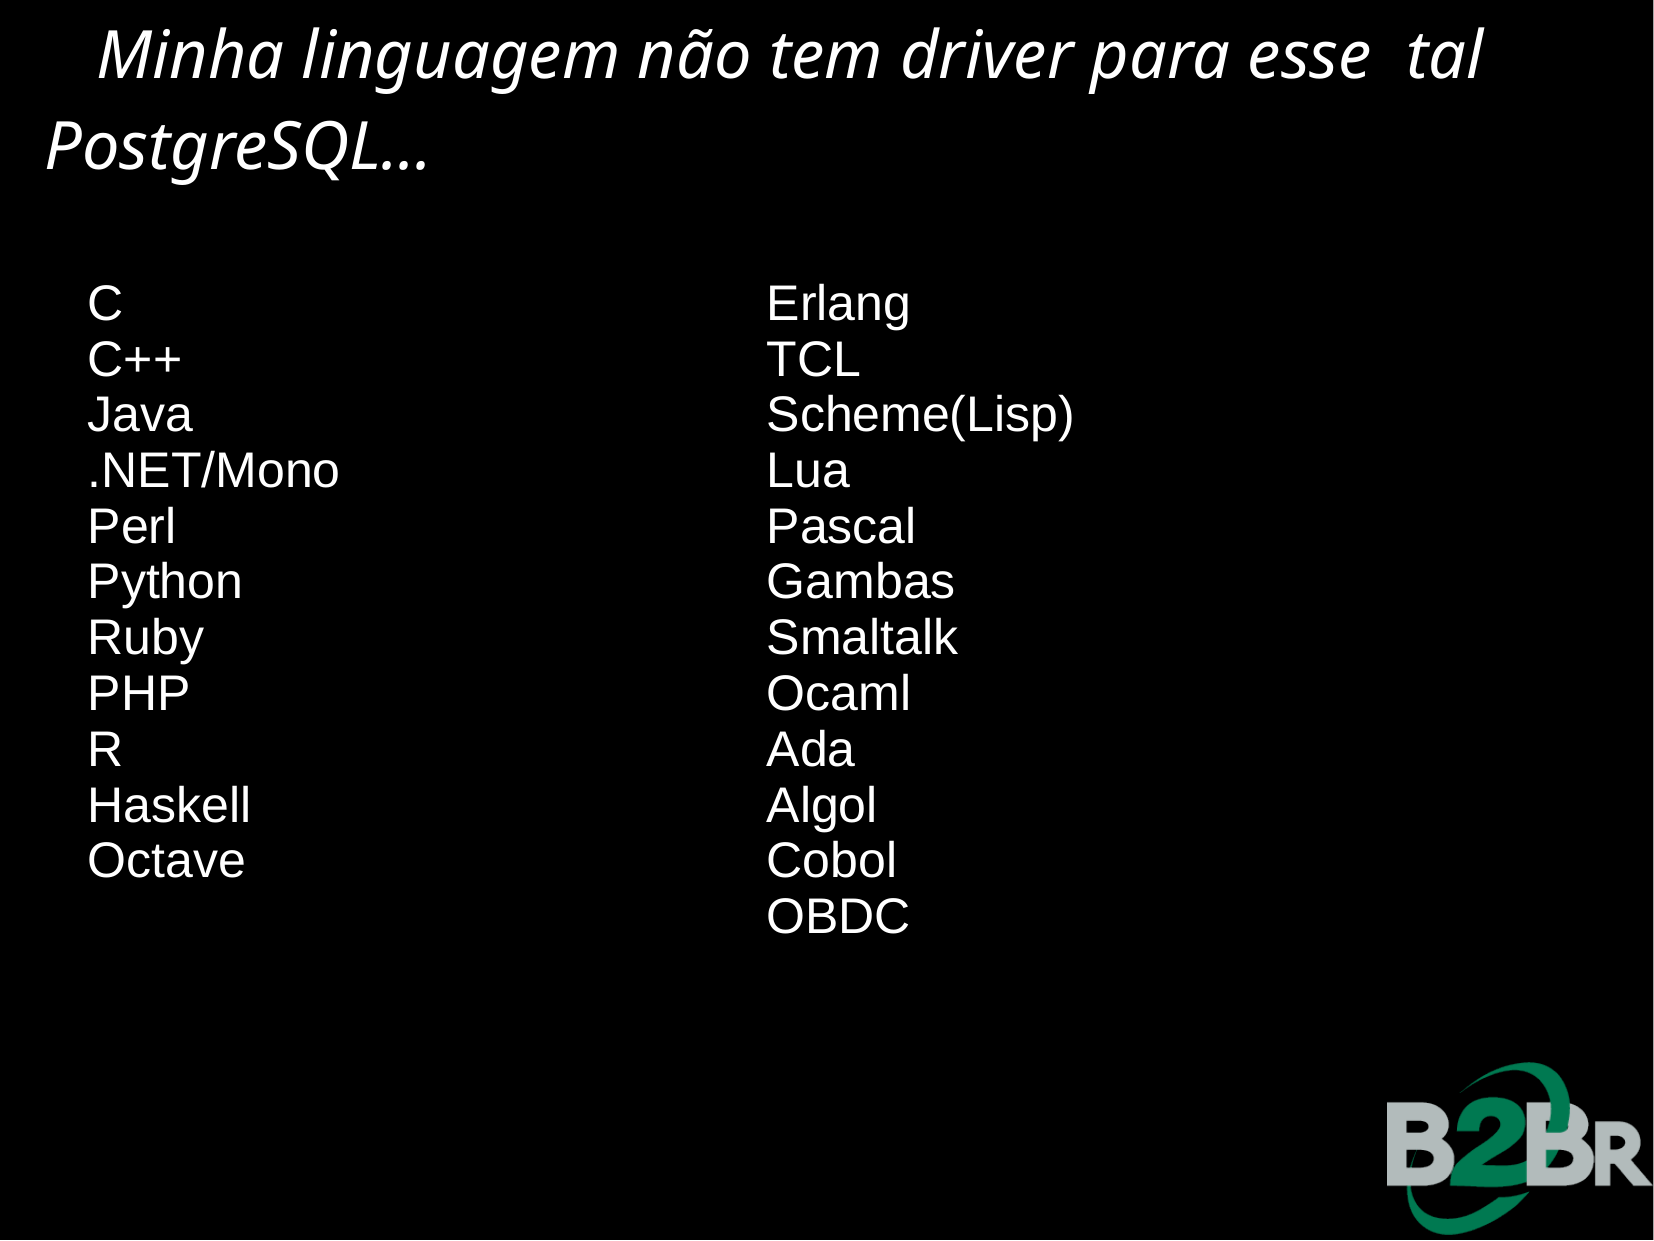

Minha linguagem não tem driver para esse tal PostgreSQL...
 C
 C++
 Java
 .NET/Mono
 Perl
 Python
 Ruby
 PHP
 R
 Haskell
 Octave
 Erlang
 TCL
 Scheme(Lisp)
 Lua
 Pascal
 Gambas
 Smaltalk
 Ocaml
 Ada
 Algol
 Cobol
 OBDC